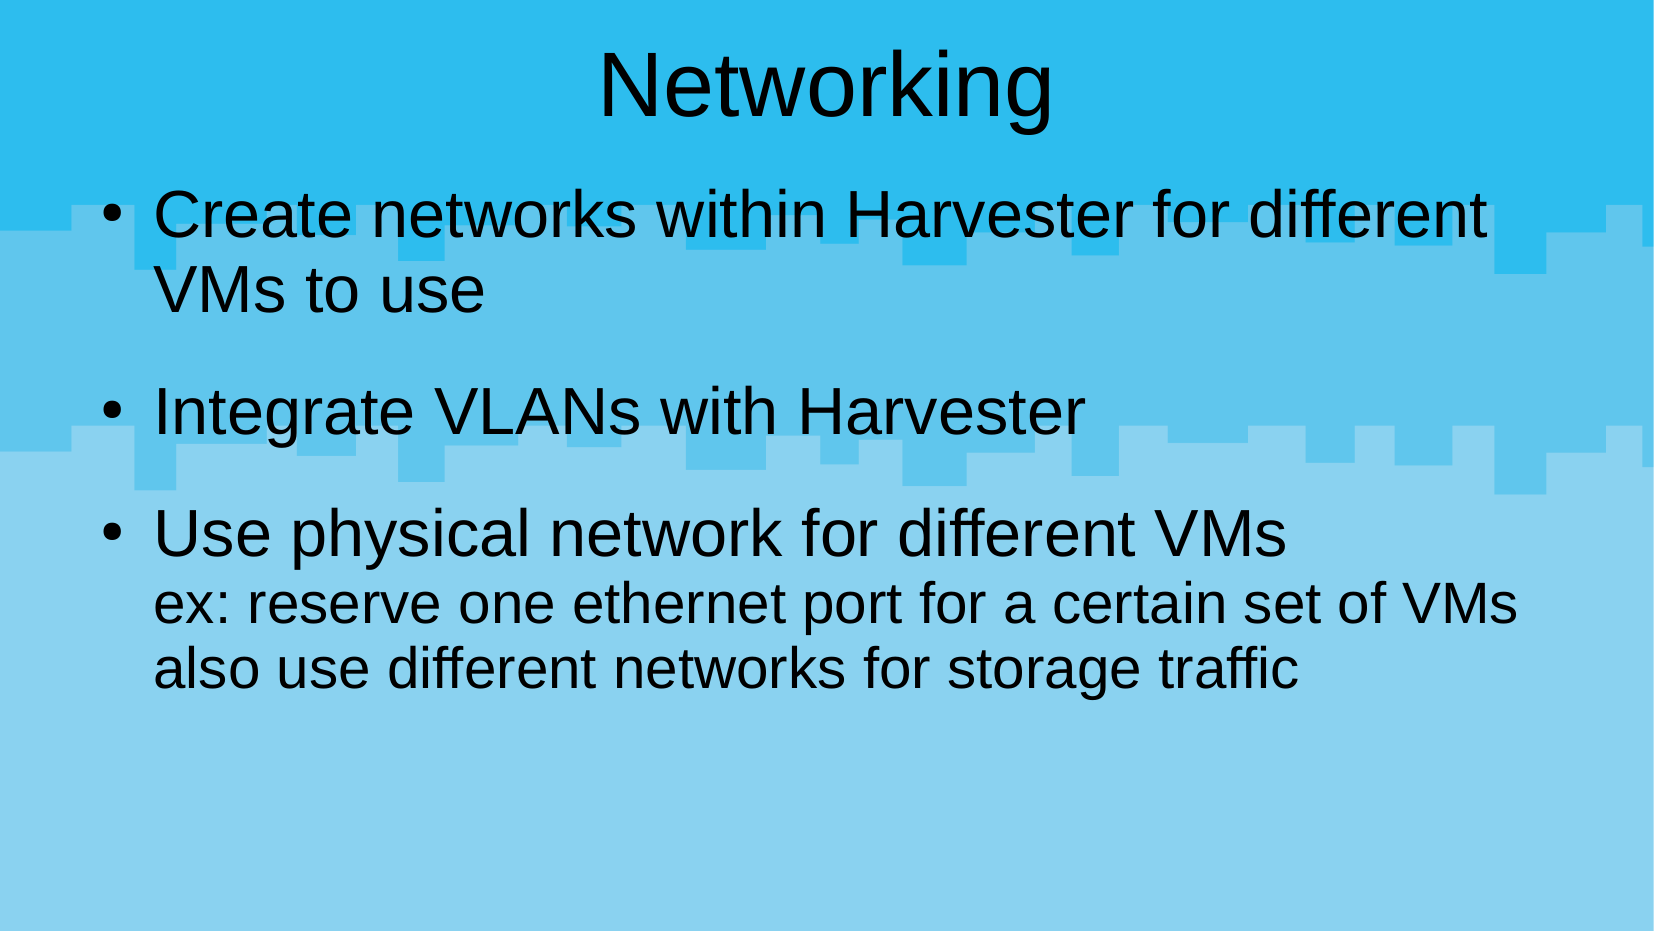

# Networking
Create networks within Harvester for different VMs to use
Integrate VLANs with Harvester
Use physical network for different VMs
ex: reserve one ethernet port for a certain set of VMs
also use different networks for storage traffic